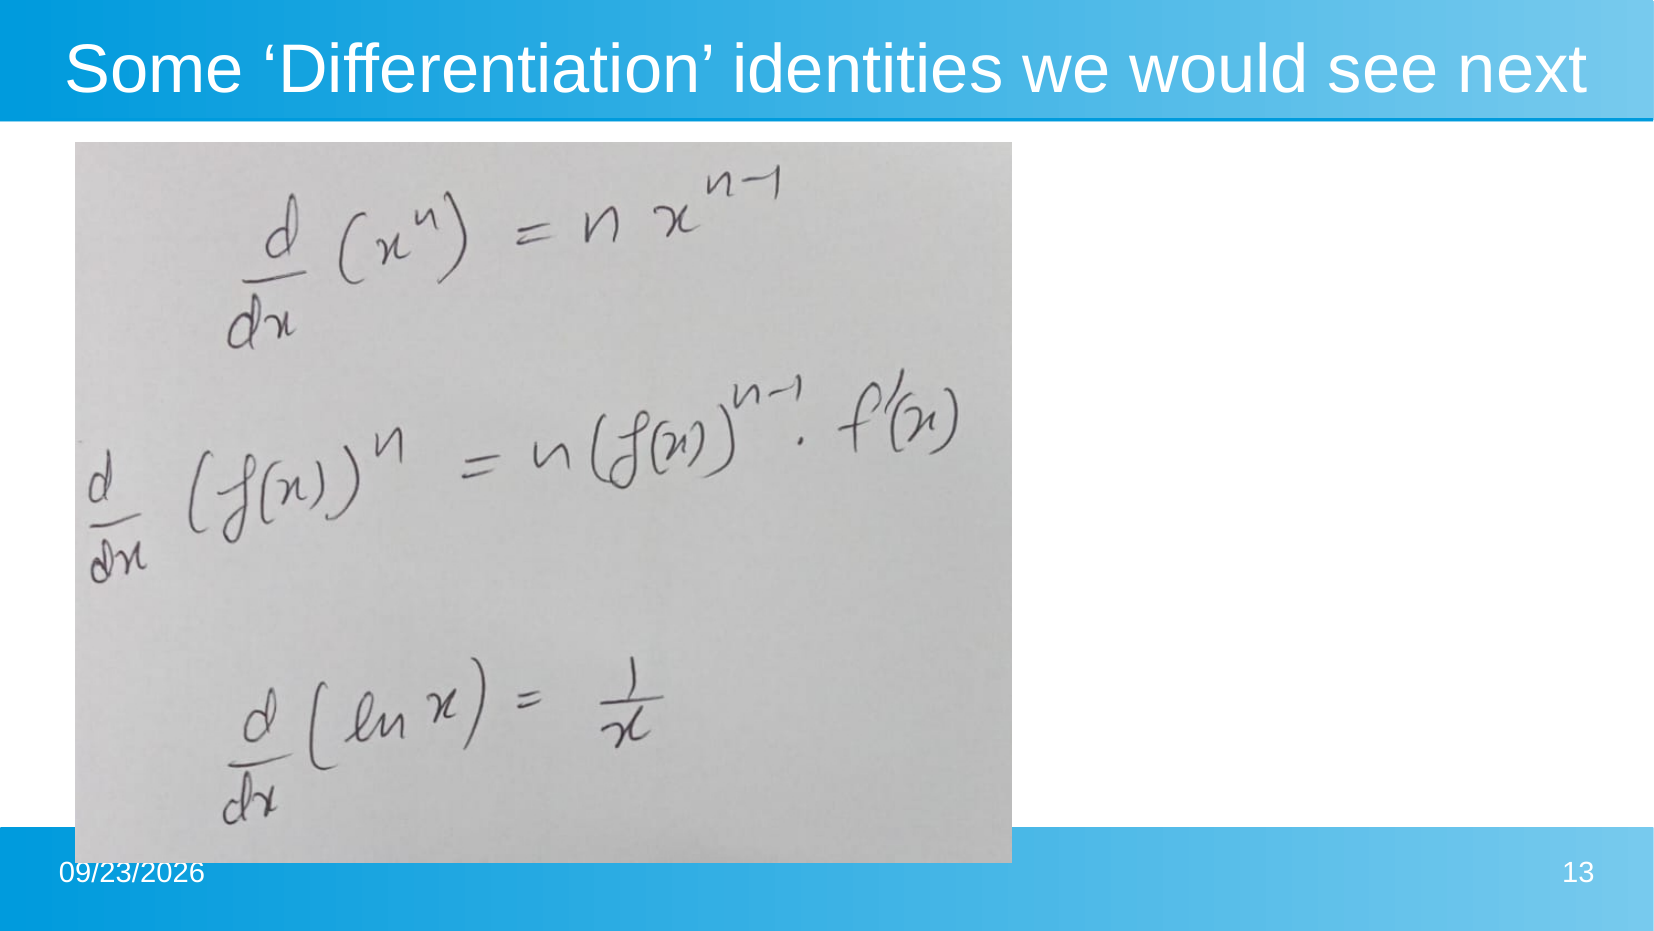

# Some ‘Differentiation’ identities we would see next
13